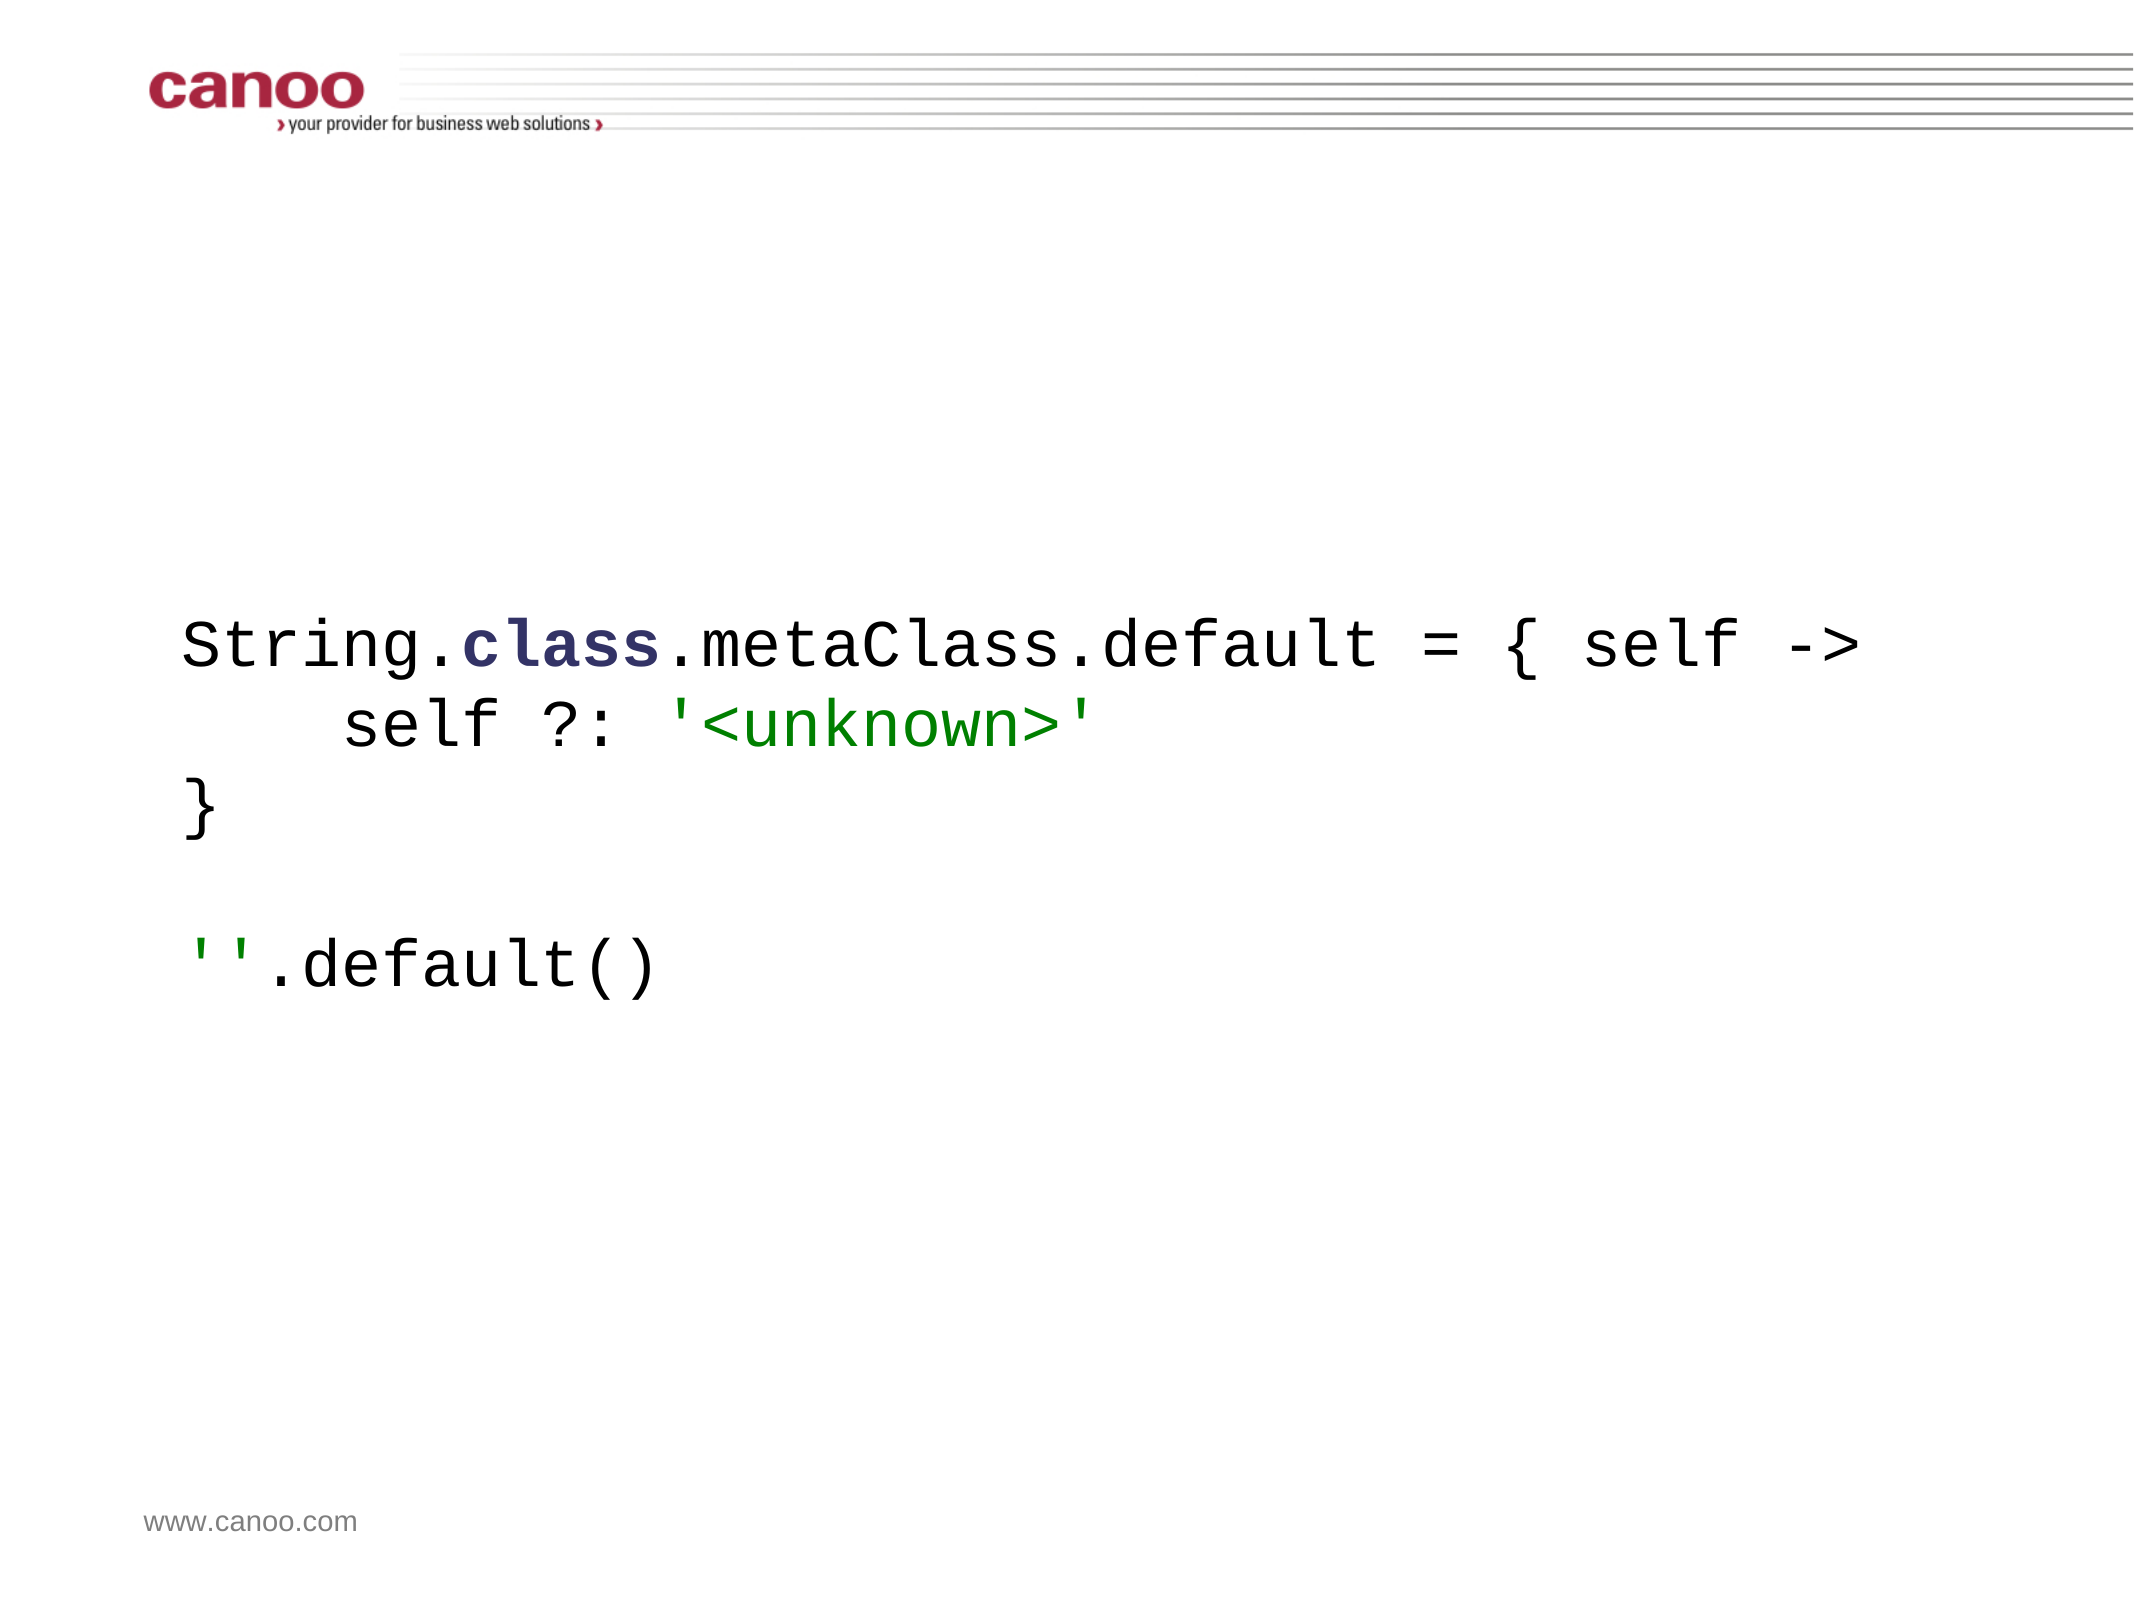

String.class.metaClass.default = { self ->
 self ?: '<unknown>'
}
''.default()